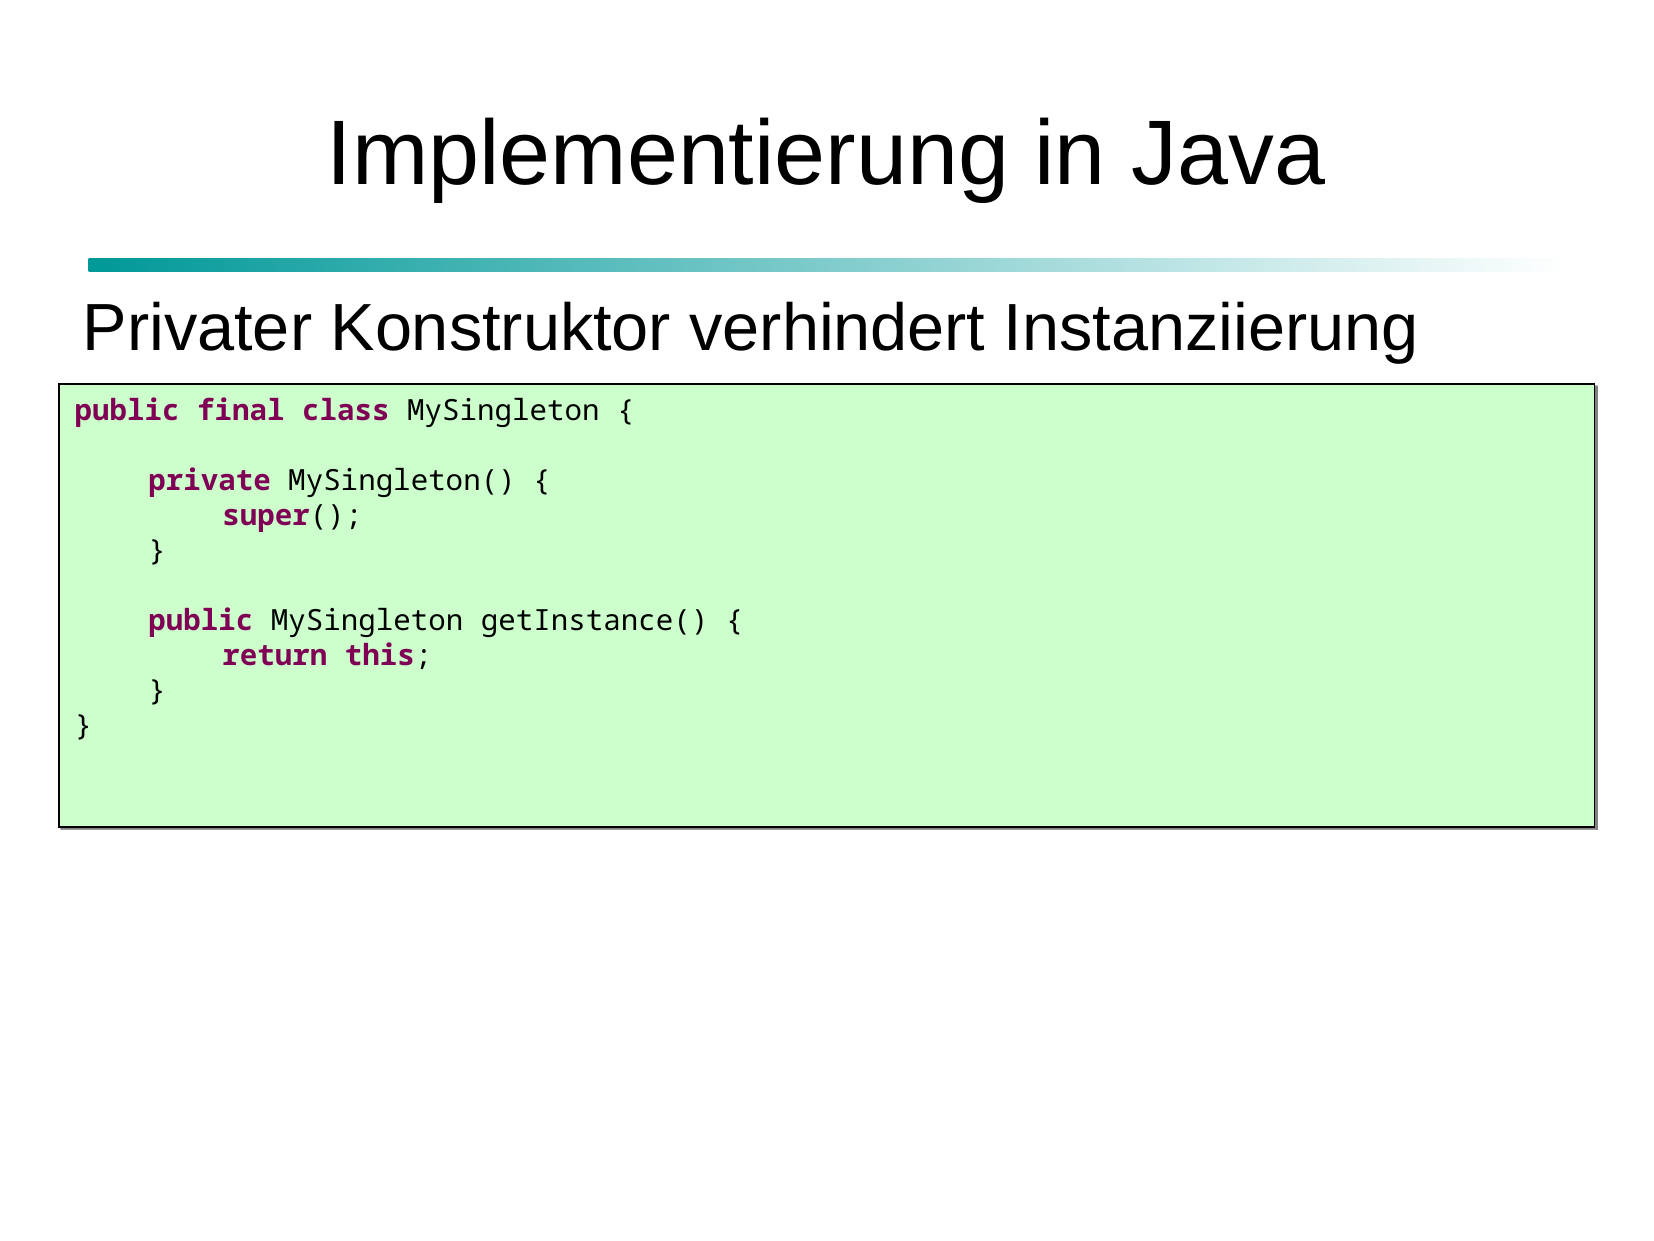

# Implementierung in Java
Privater Konstruktor verhindert Instanziierung
public class MySingleton {
	private MySingleton() {
		super();
	}
	public MySingleton getInstance() {
		return this;
	}
}
public final class MySingleton {
	private MySingleton() {
		super();
	}
	public MySingleton getInstance() {
		return this;
	}
}